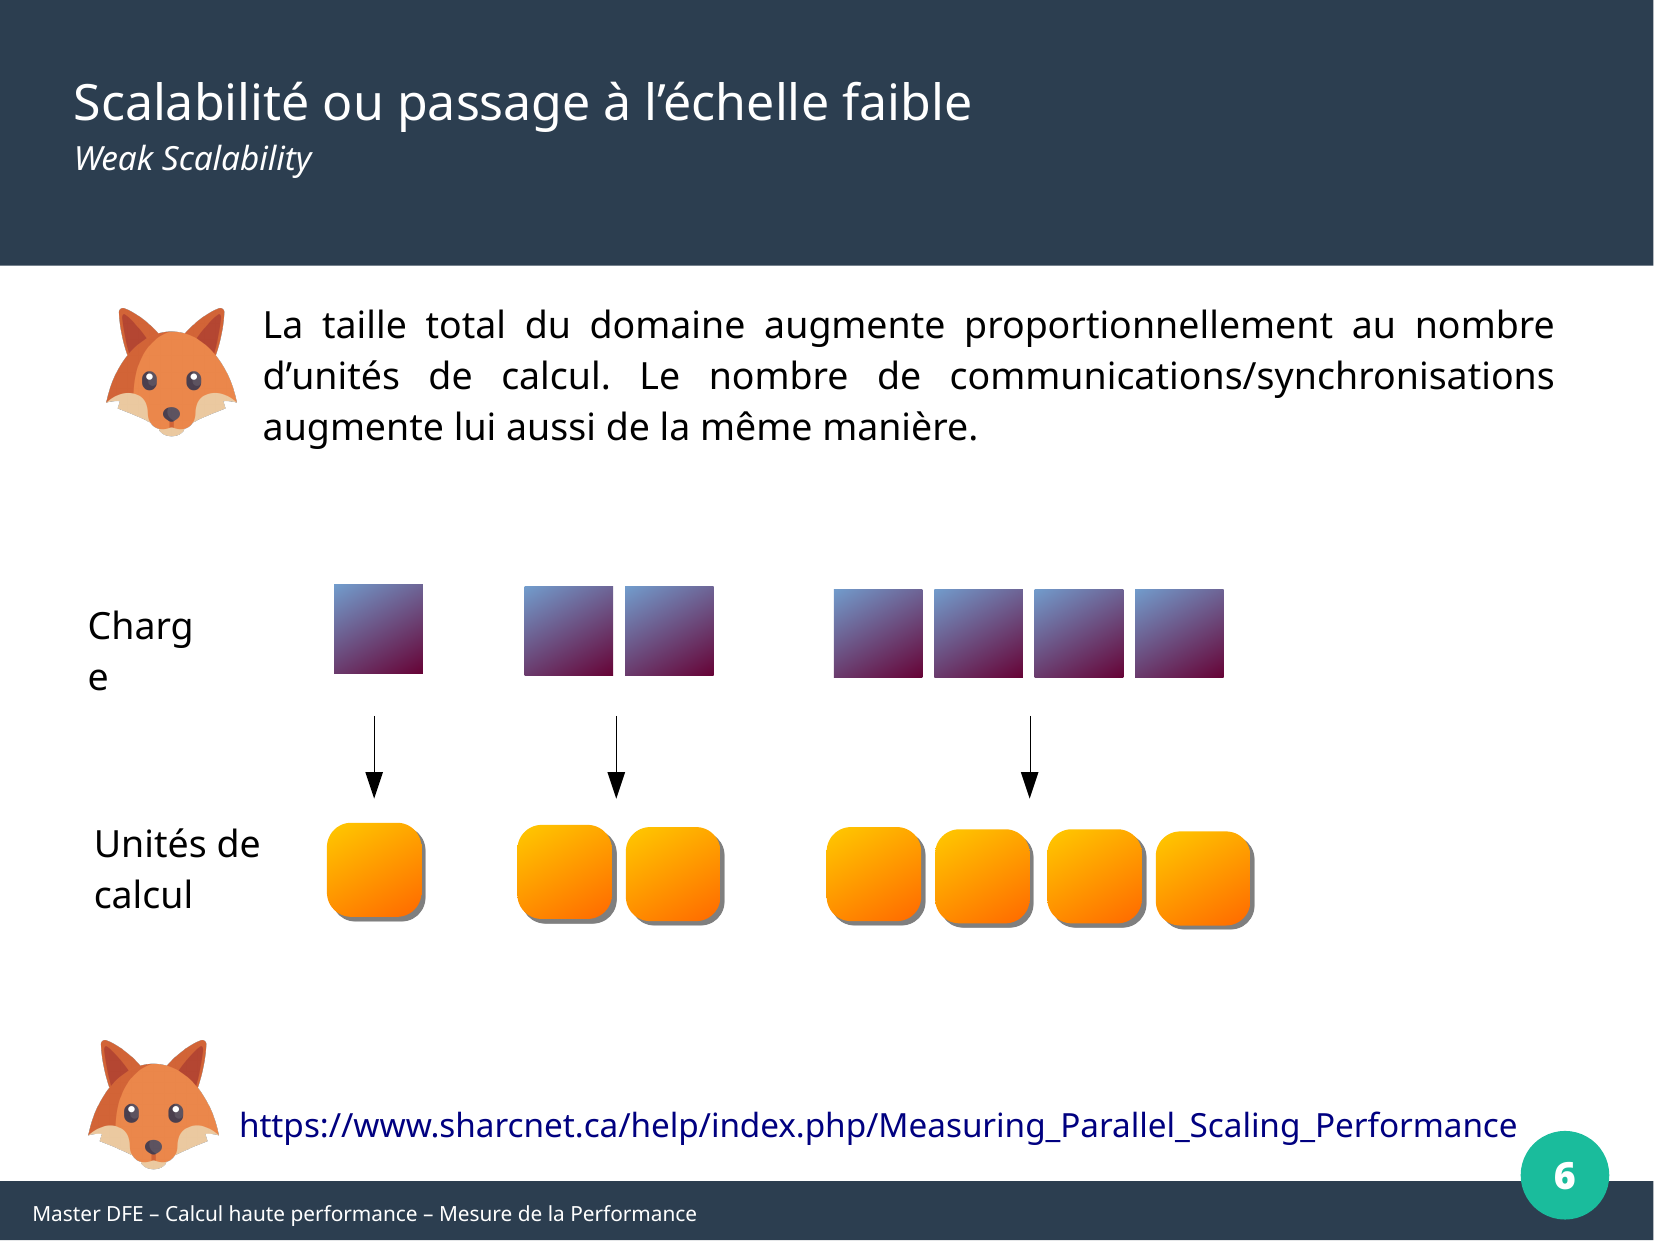

Scalabilité ou passage à l’échelle faible
Weak Scalability
La taille total du domaine augmente proportionnellement au nombre d’unités de calcul. Le nombre de communications/synchronisations augmente lui aussi de la même manière.
Charge
Unités de calcul
https://www.sharcnet.ca/help/index.php/Measuring_Parallel_Scaling_Performance
6
Master DFE – Calcul haute performance – Mesure de la Performance